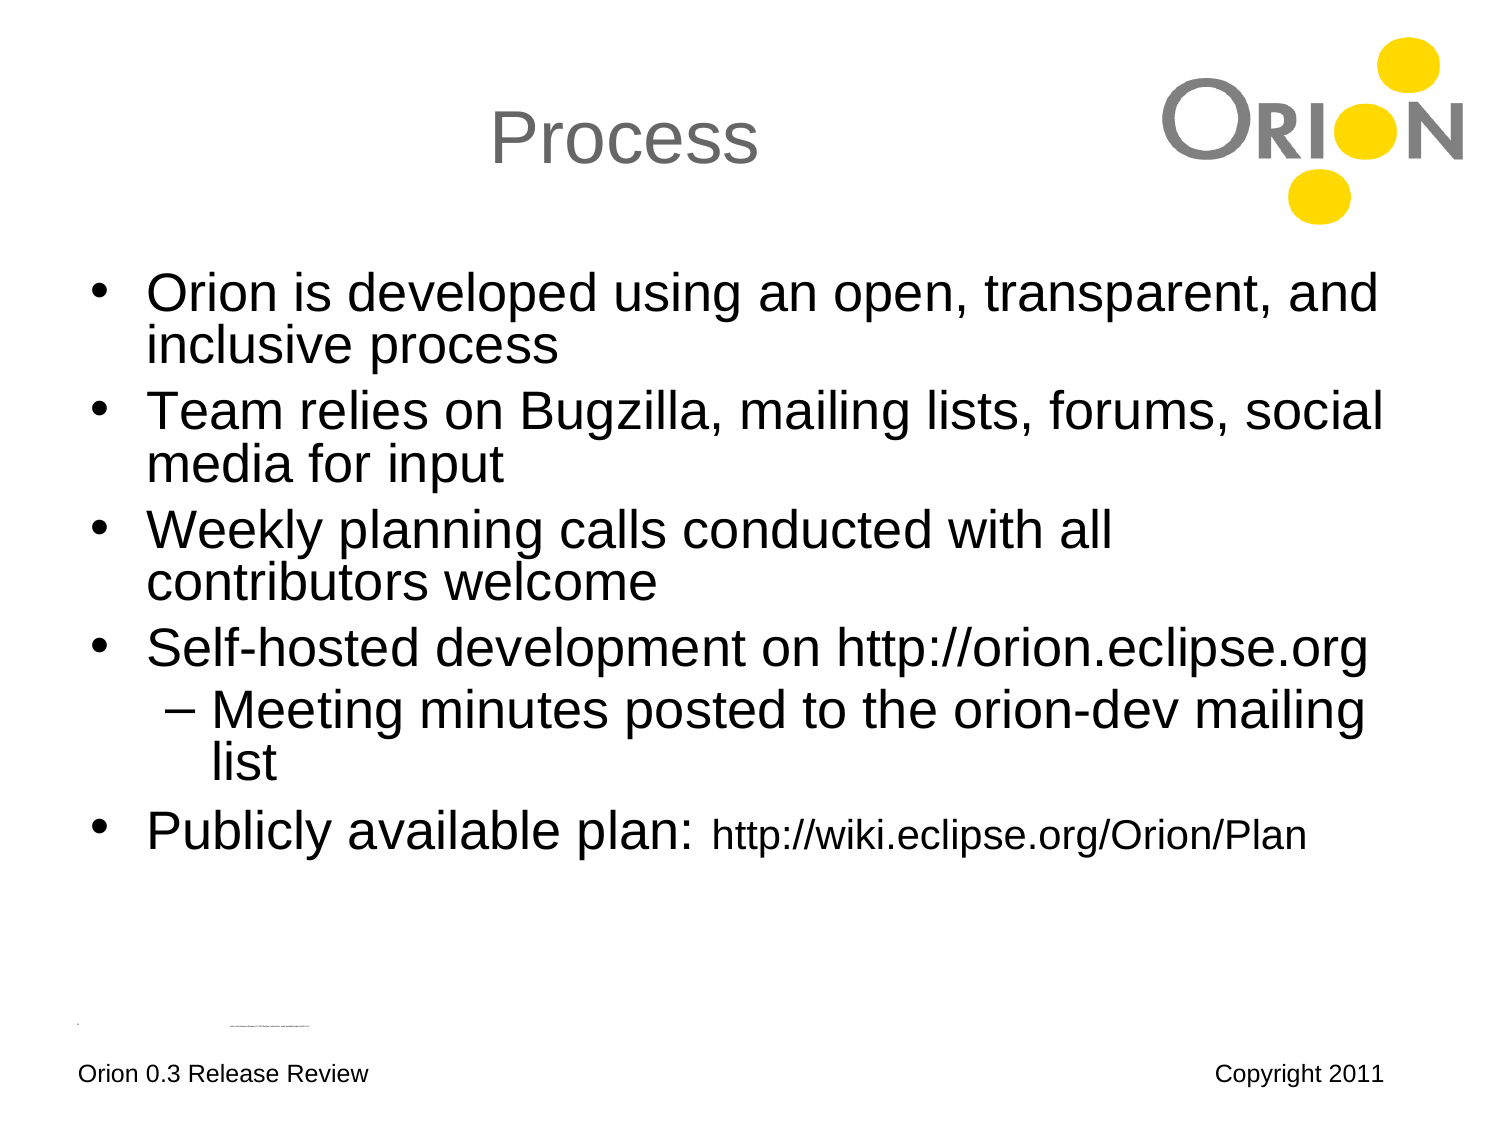

# Process
Orion is developed using an open, transparent, and inclusive process
Team relies on Bugzilla, mailing lists, forums, social media for input
Weekly planning calls conducted with all contributors welcome
Self-hosted development on http://orion.eclipse.org
Meeting minutes posted to the orion-dev mailing list
Publicly available plan: http://wiki.eclipse.org/Orion/Plan
15
Copyright 2011